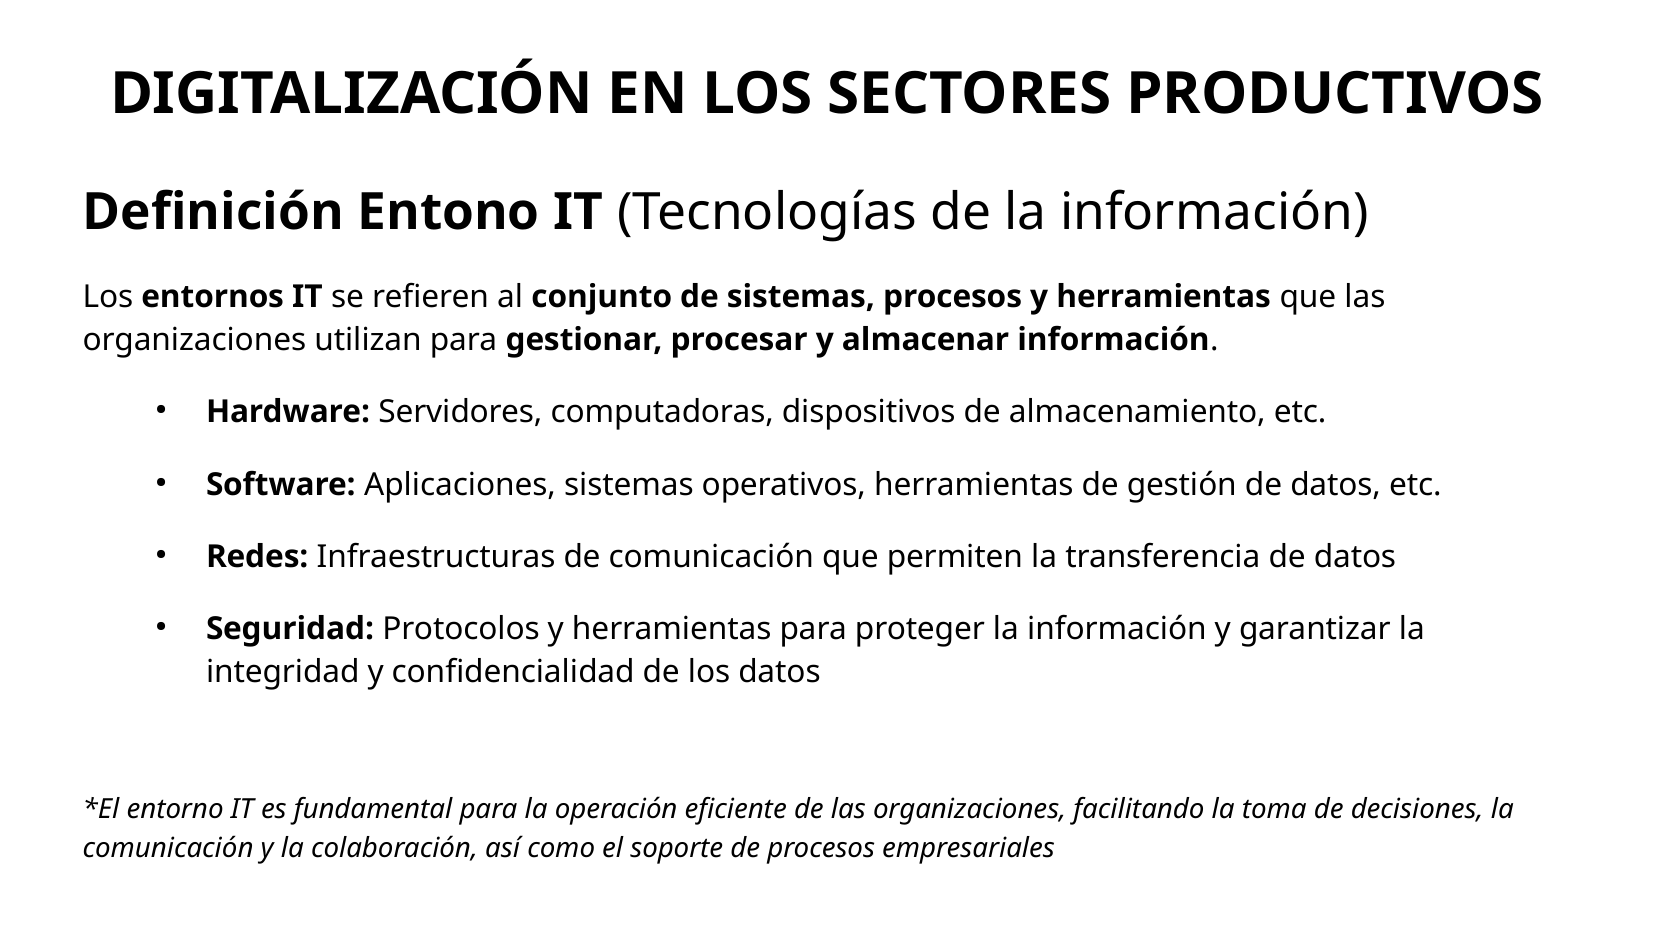

# DIGITALIZACIÓN EN LOS SECTORES PRODUCTIVOS
Definición Entono IT (Tecnologías de la información)
Los entornos IT se refieren al conjunto de sistemas, procesos y herramientas que las organizaciones utilizan para gestionar, procesar y almacenar información.
Hardware: Servidores, computadoras, dispositivos de almacenamiento, etc.
Software: Aplicaciones, sistemas operativos, herramientas de gestión de datos, etc.
Redes: Infraestructuras de comunicación que permiten la transferencia de datos
Seguridad: Protocolos y herramientas para proteger la información y garantizar la integridad y confidencialidad de los datos
*El entorno IT es fundamental para la operación eficiente de las organizaciones, facilitando la toma de decisiones, la comunicación y la colaboración, así como el soporte de procesos empresariales